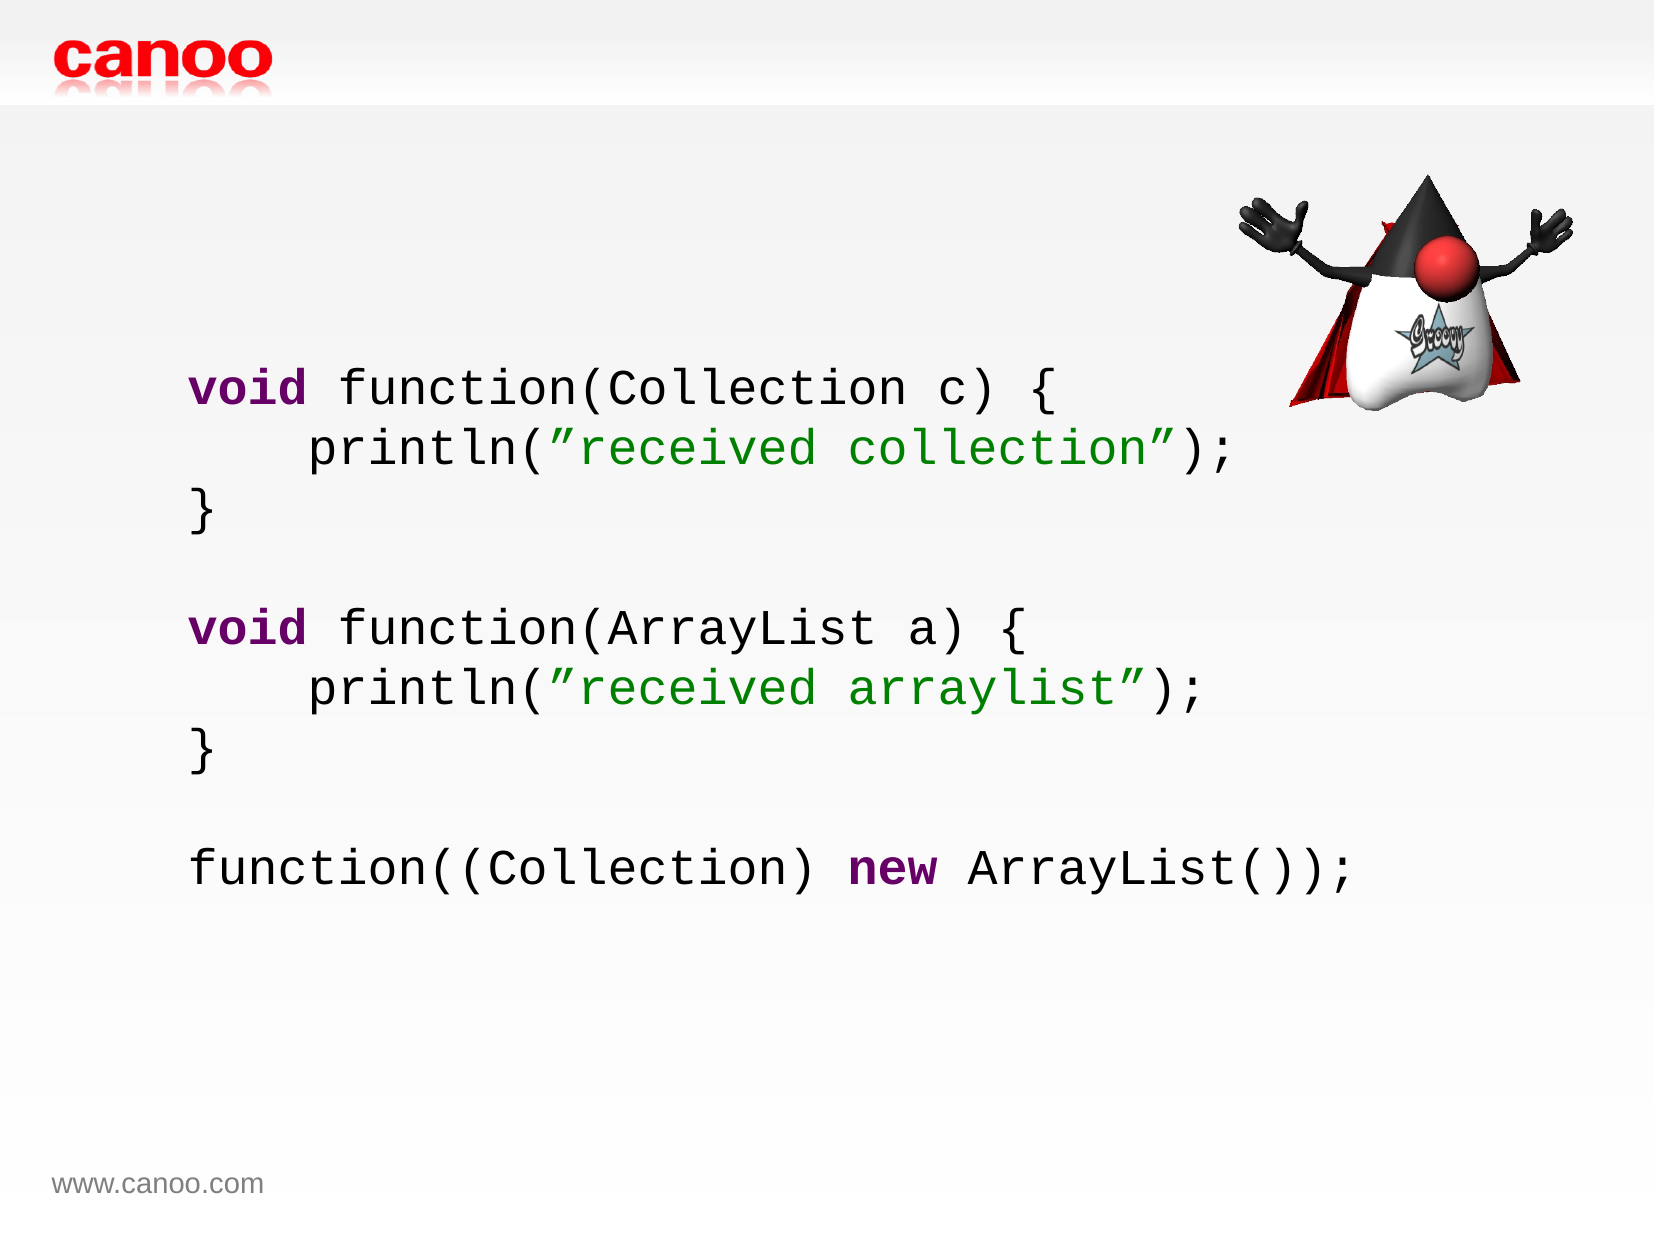

void function(Collection c) {
 println(”received collection”);
}
void function(ArrayList a) {
 println(”received arraylist”);
}
function((Collection) new ArrayList());